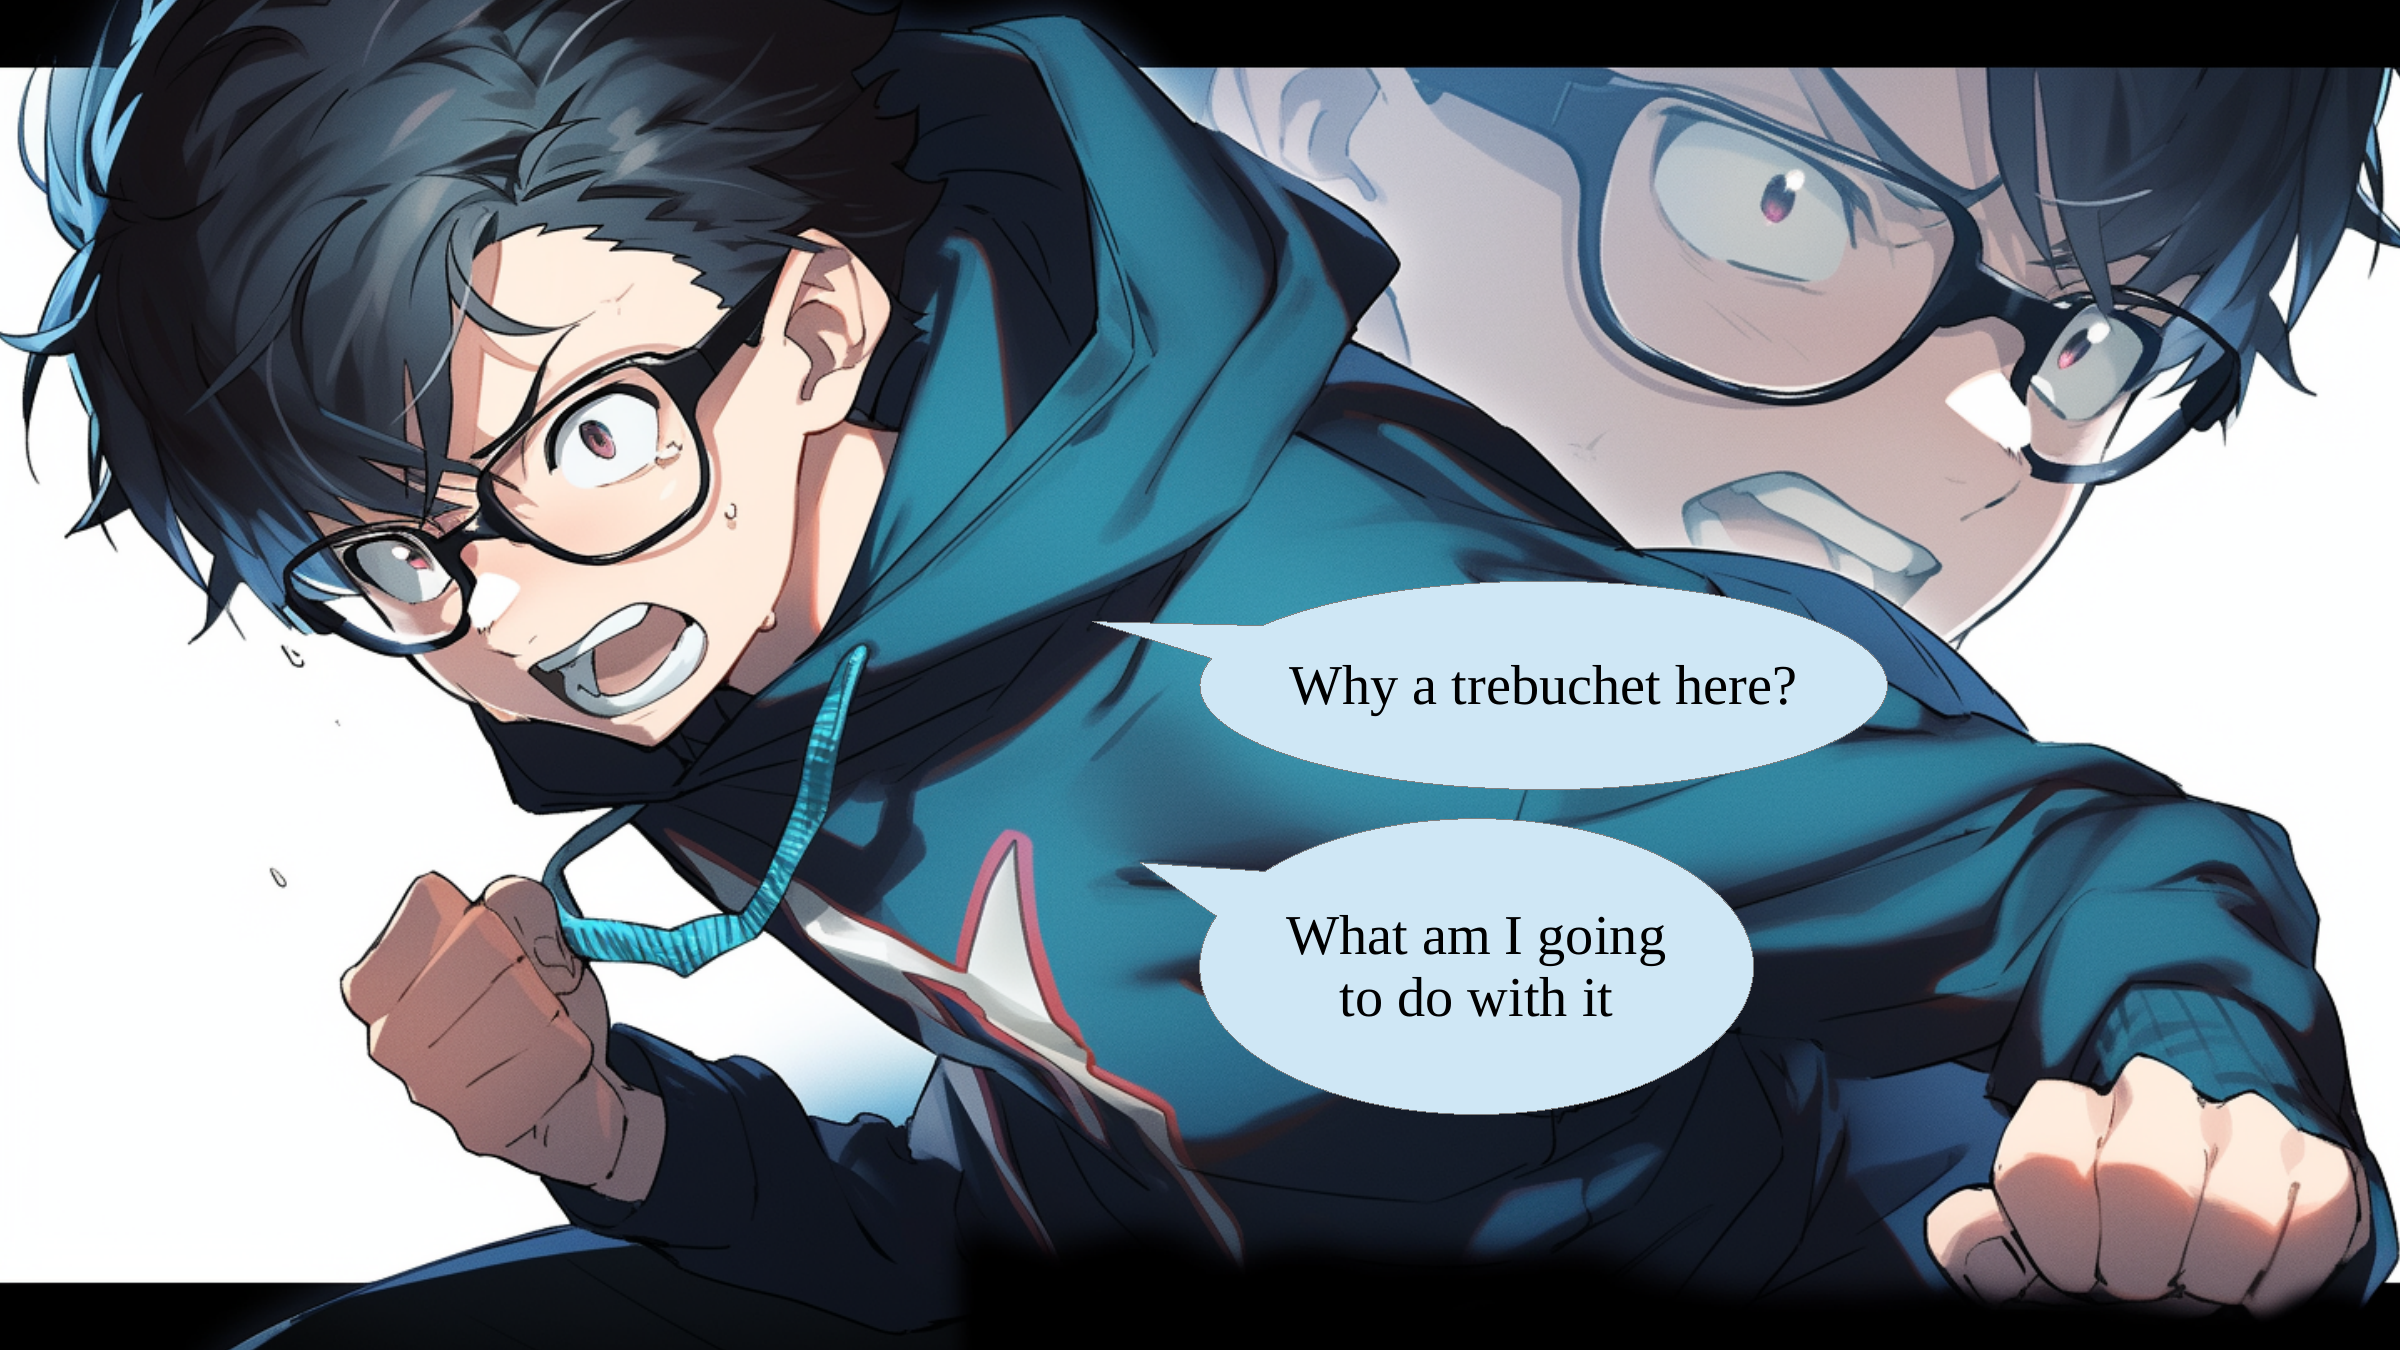

Why a trebuchet here?
What am I going
to do with it